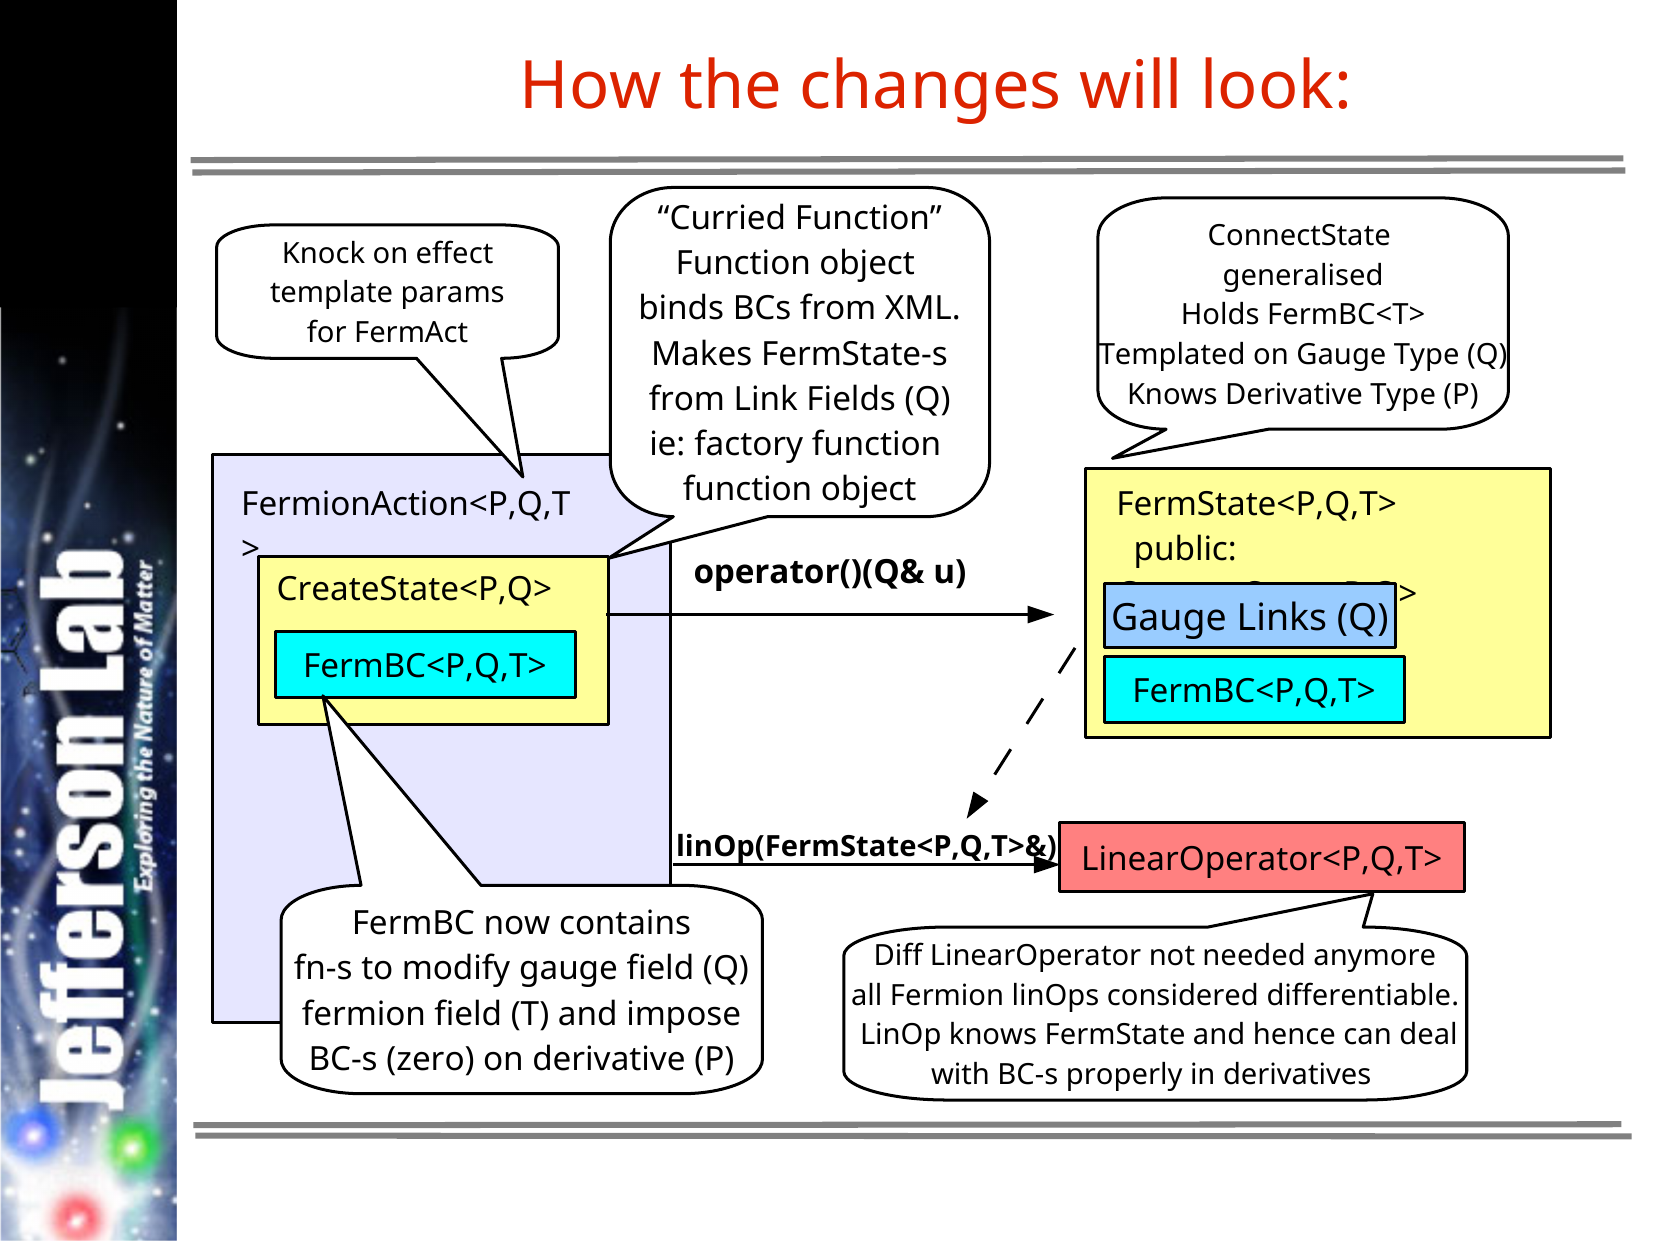

# How the changes will look:
“Curried Function”
Function object
binds BCs from XML.
Makes FermState-s
from Link Fields (Q)
ie: factory function
function object
ConnectState
generalised
Holds FermBC<T>
Templated on Gauge Type (Q)
Knows Derivative Type (P)
Knock on effect
template params
for FermAct
FermState<P,Q,T>
 public: ConnectState<P,Q>
Gauge Links (Q)
FermBC<P,Q,T>
FermionAction<P,Q,T>
CreateState<P,Q>
operator()(Q& u)
FermBC<P,Q,T>
LinearOperator<P,Q,T>
linOp(FermState<P,Q,T>&)
FermBC now contains
fn-s to modify gauge field (Q)
fermion field (T) and impose
BC-s (zero) on derivative (P)
Diff LinearOperator not needed anymore
all Fermion linOps considered differentiable.
 LinOp knows FermState and hence can deal
with BC-s properly in derivatives